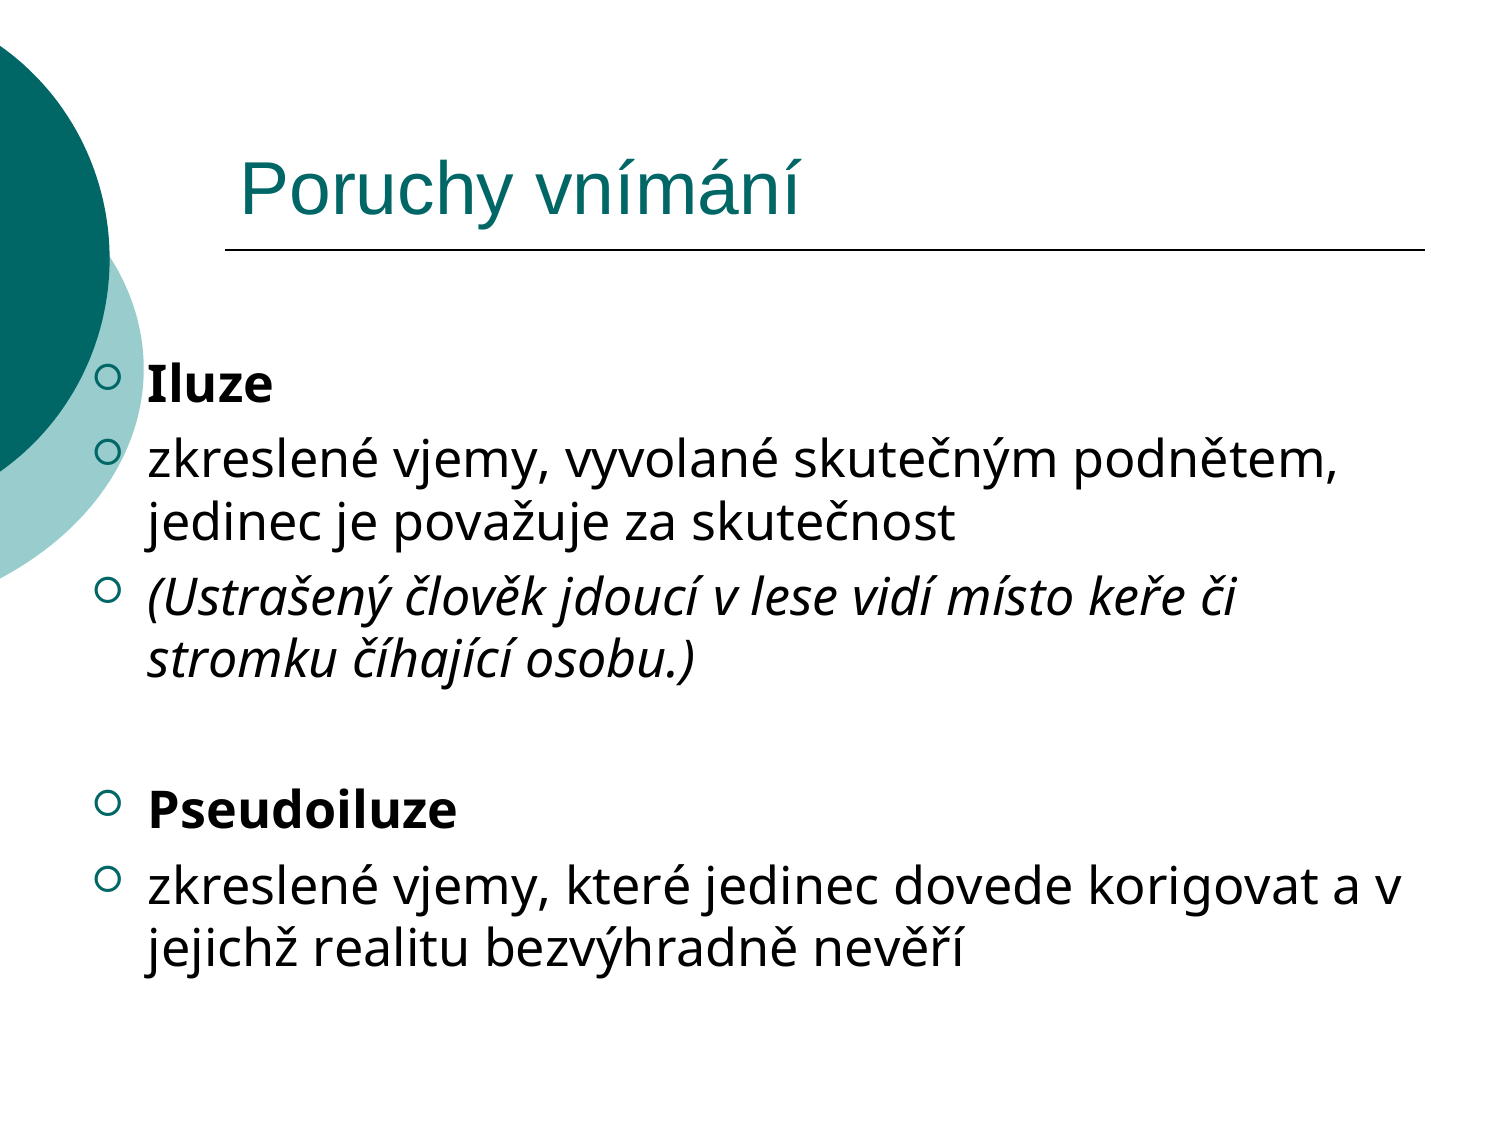

# Poruchy vnímání
Iluze
zkreslené vjemy, vyvolané skutečným podnětem, jedinec je považuje za skutečnost
(Ustrašený člověk jdoucí v lese vidí místo keře či stromku číhající osobu.)
Pseudoiluze
zkreslené vjemy, které jedinec dovede korigovat a v jejichž realitu bezvýhradně nevěří